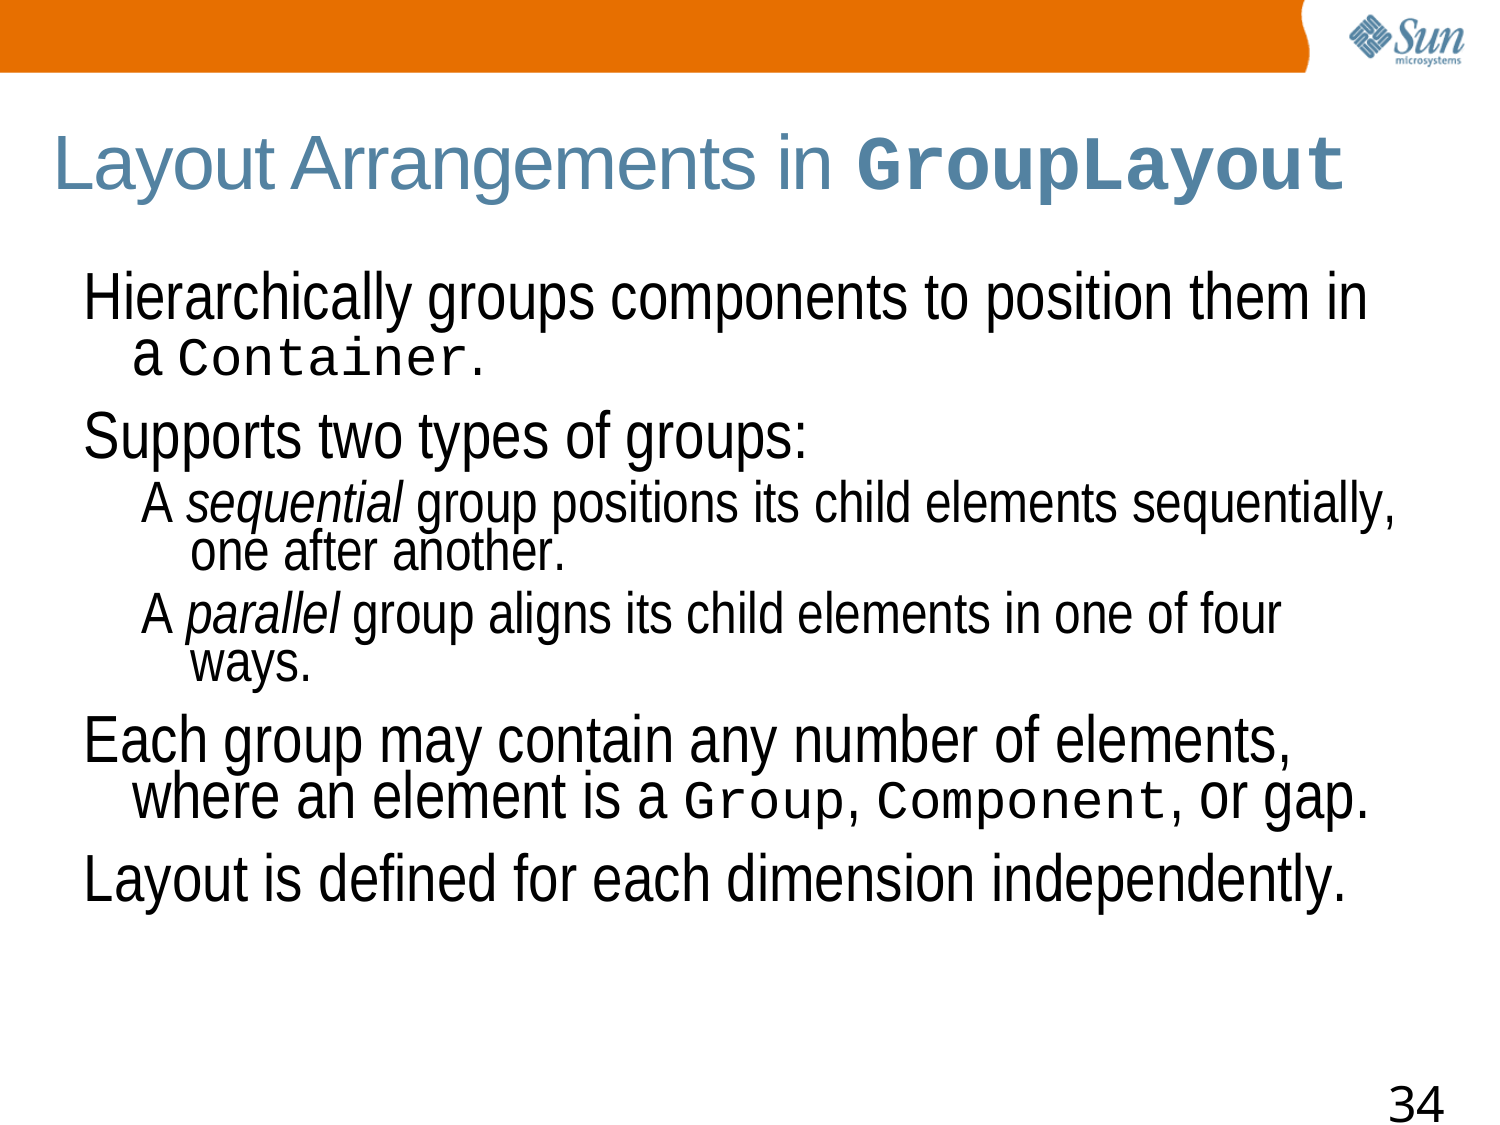

# Layout Arrangements in GroupLayout
Hierarchically groups components to position them in a Container.
Supports two types of groups:
A sequential group positions its child elements sequentially, one after another.
A parallel group aligns its child elements in one of four ways.
Each group may contain any number of elements, where an element is a Group, Component, or gap.
Layout is defined for each dimension independently.